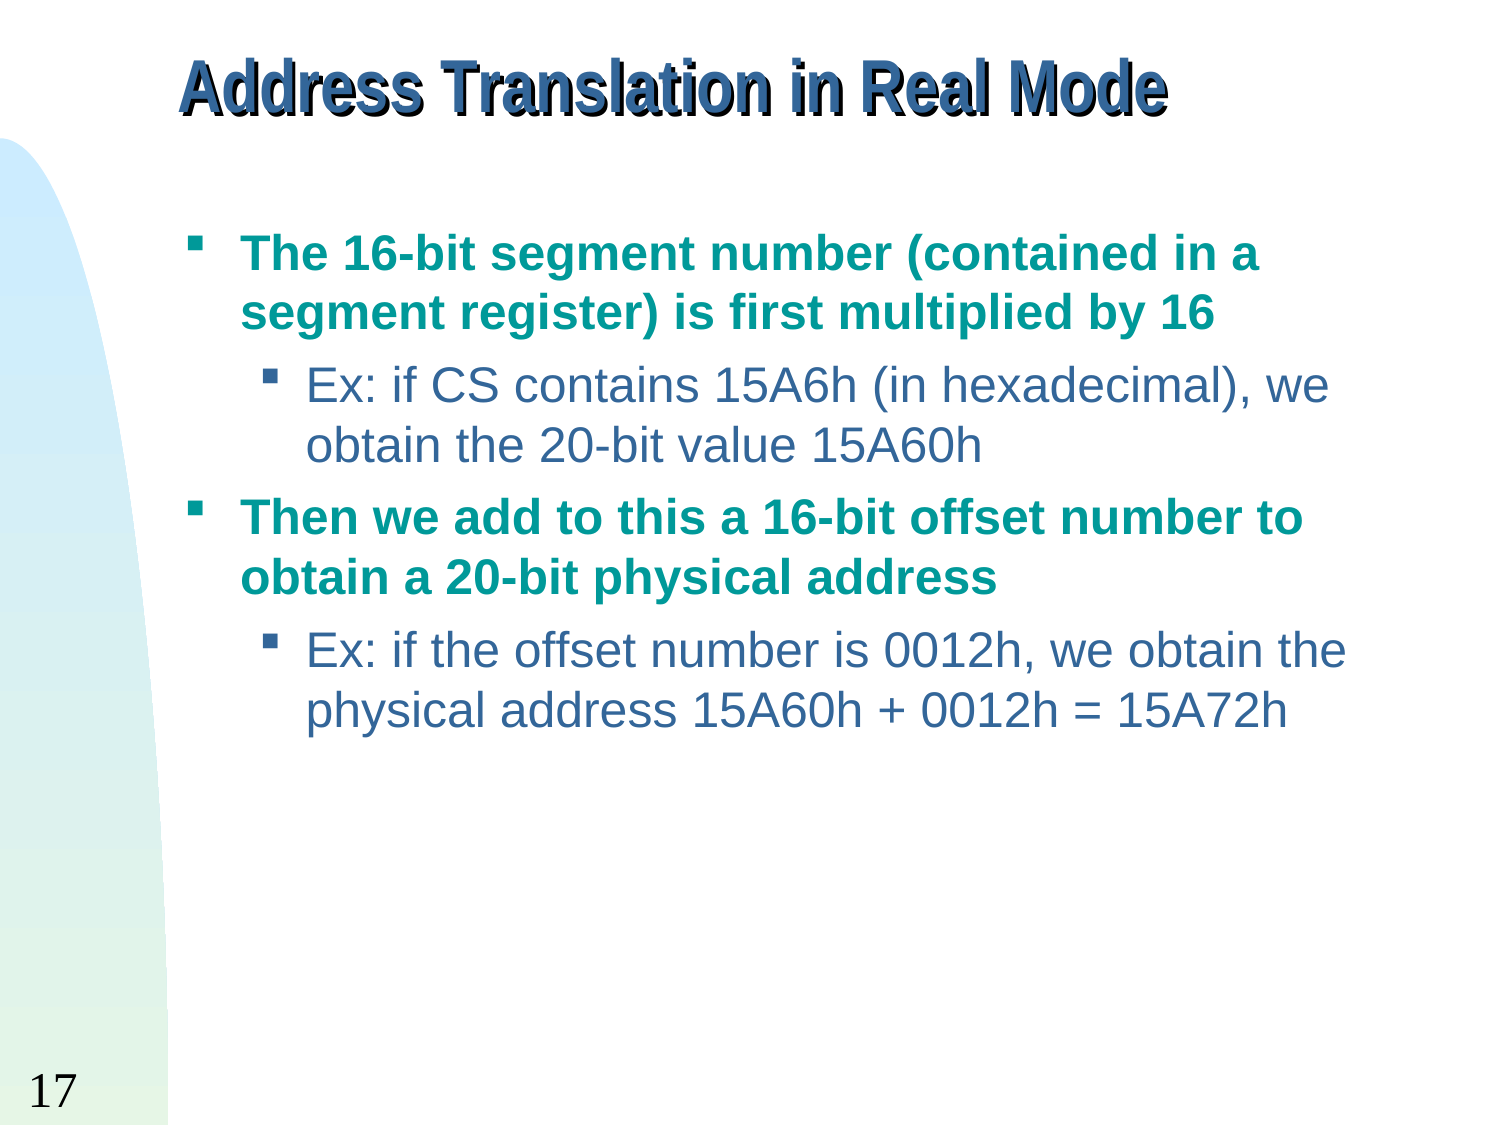

# Address Translation in Real Mode
The 16-bit segment number (contained in a segment register) is first multiplied by 16
Ex: if CS contains 15A6h (in hexadecimal), we obtain the 20-bit value 15A60h
Then we add to this a 16-bit offset number to obtain a 20-bit physical address
Ex: if the offset number is 0012h, we obtain the physical address 15A60h + 0012h = 15A72h
17